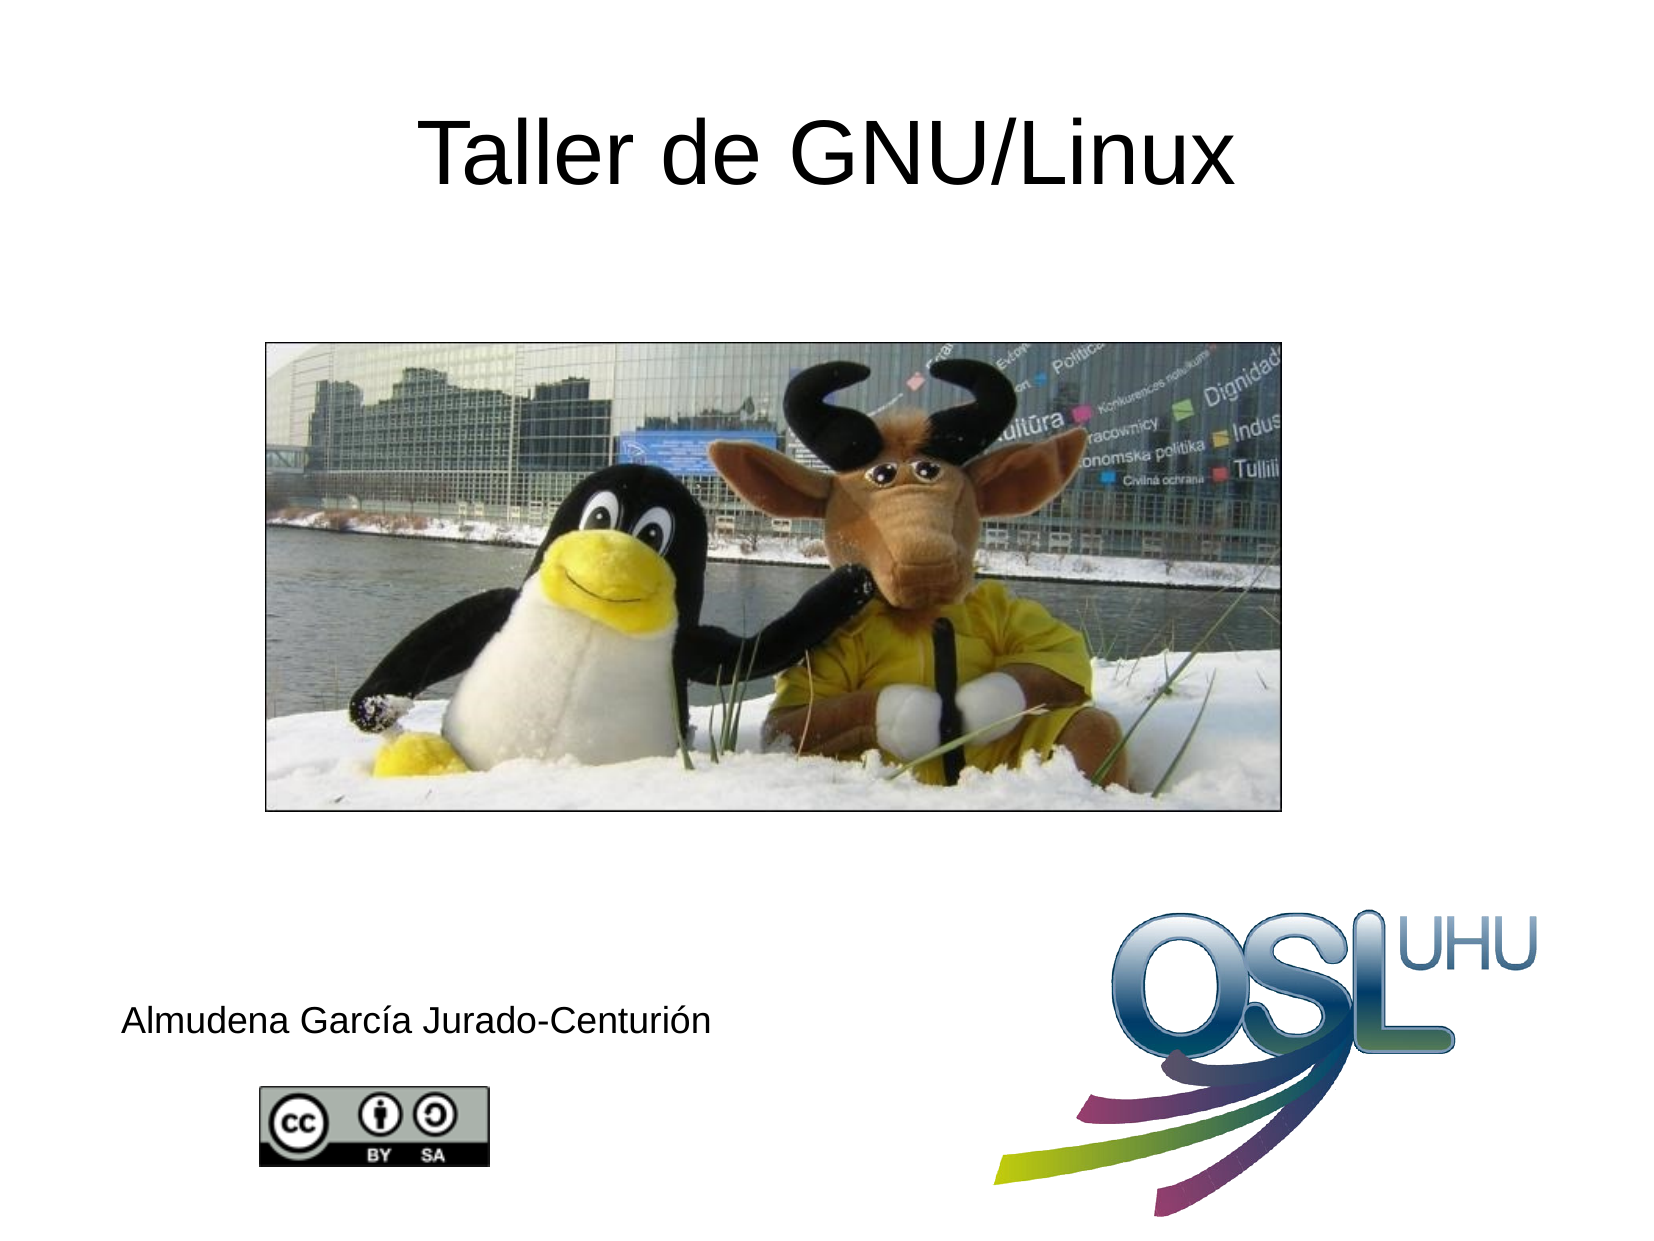

# Taller de GNU/Linux
Almudena García Jurado-Centurión